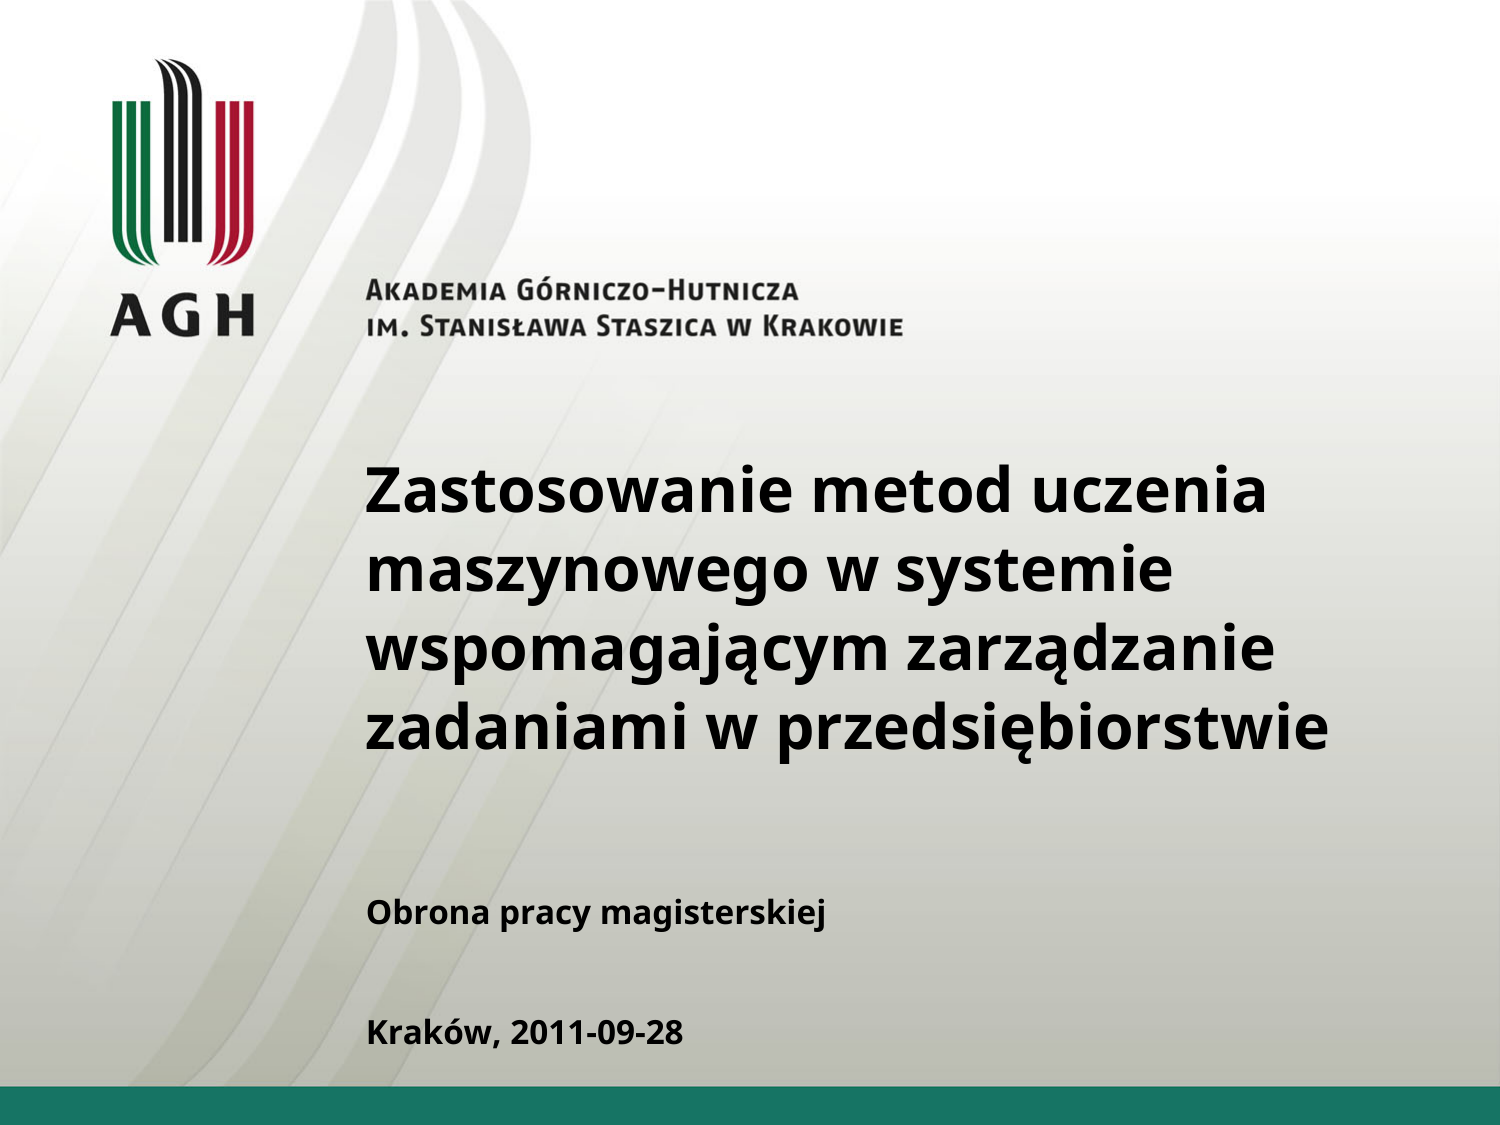

# Zastosowanie metod uczenia maszynowego w systemie wspomagającym zarządzanie zadaniami w przedsiębiorstwie
Obrona pracy magisterskiej
Kraków, 2011-09-28